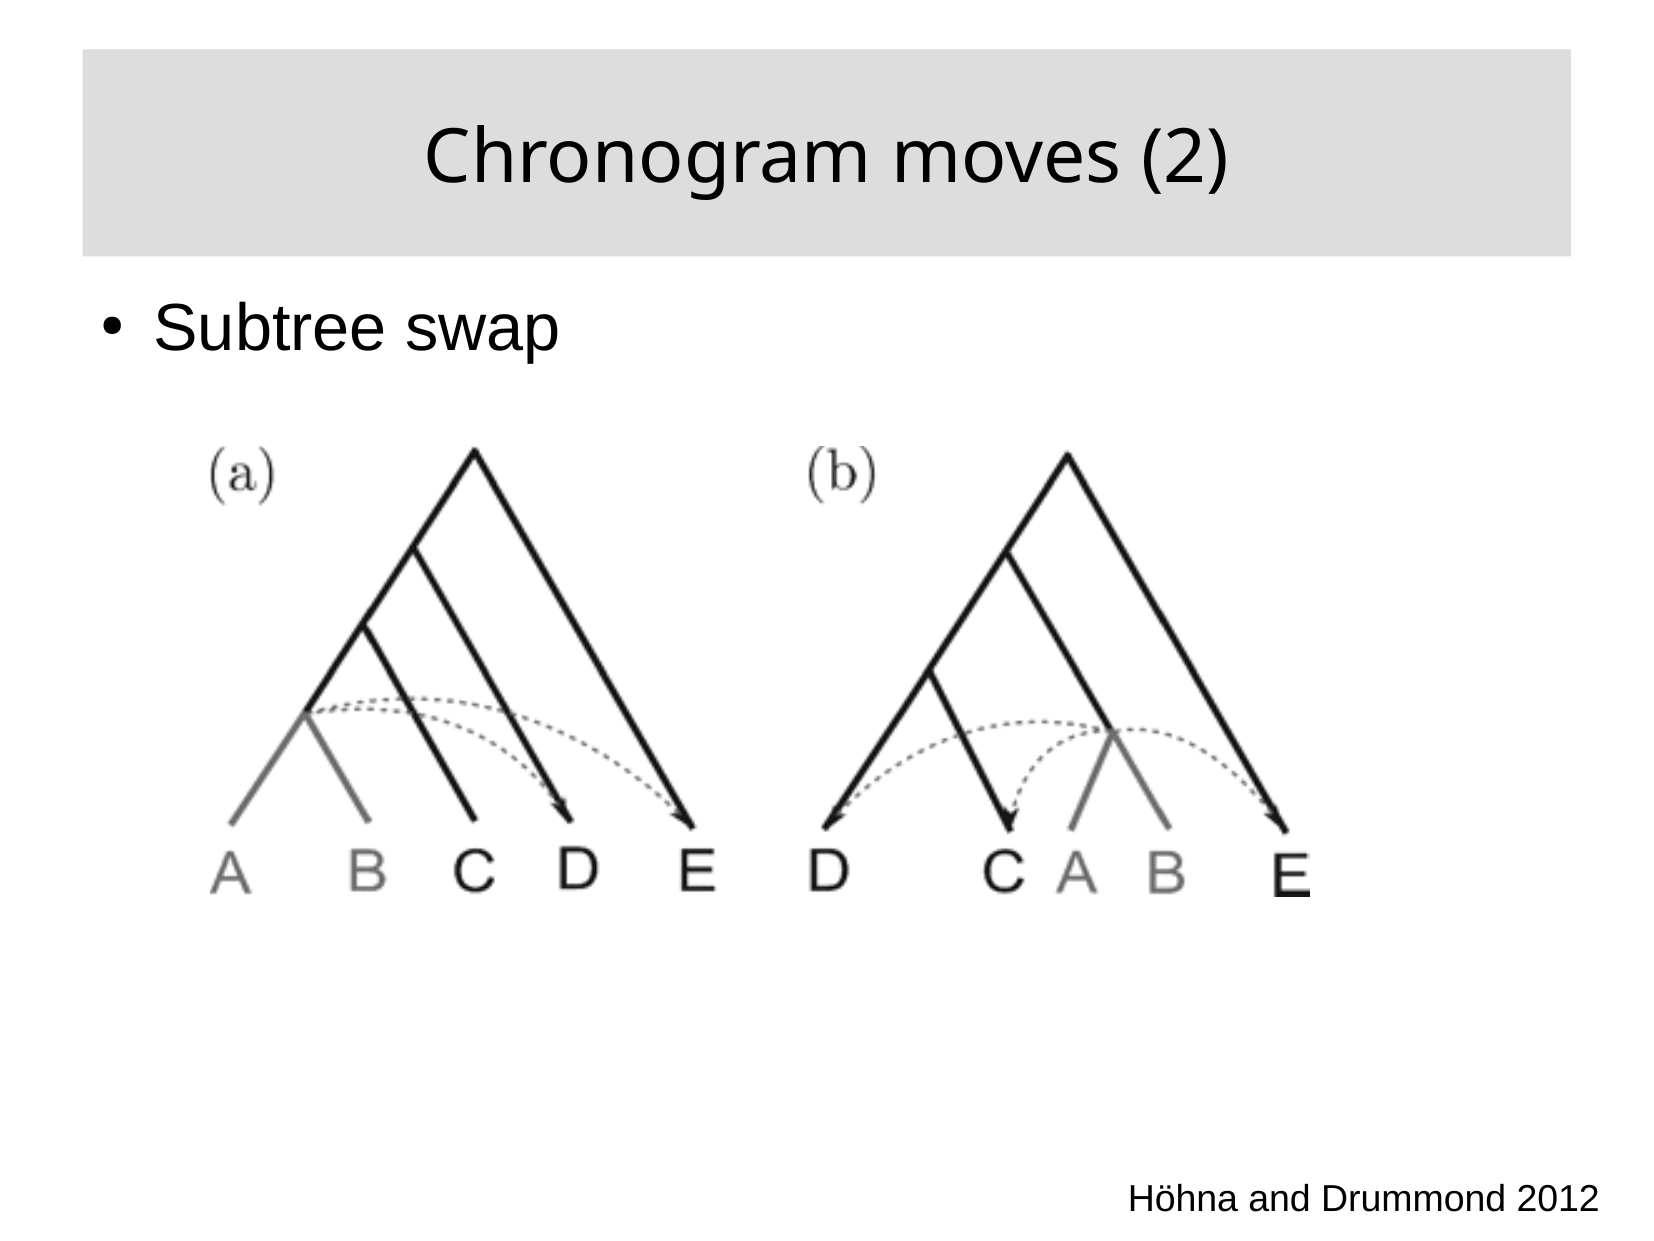

# Chronogram moves (2)
Subtree swap
Höhna and Drummond 2012